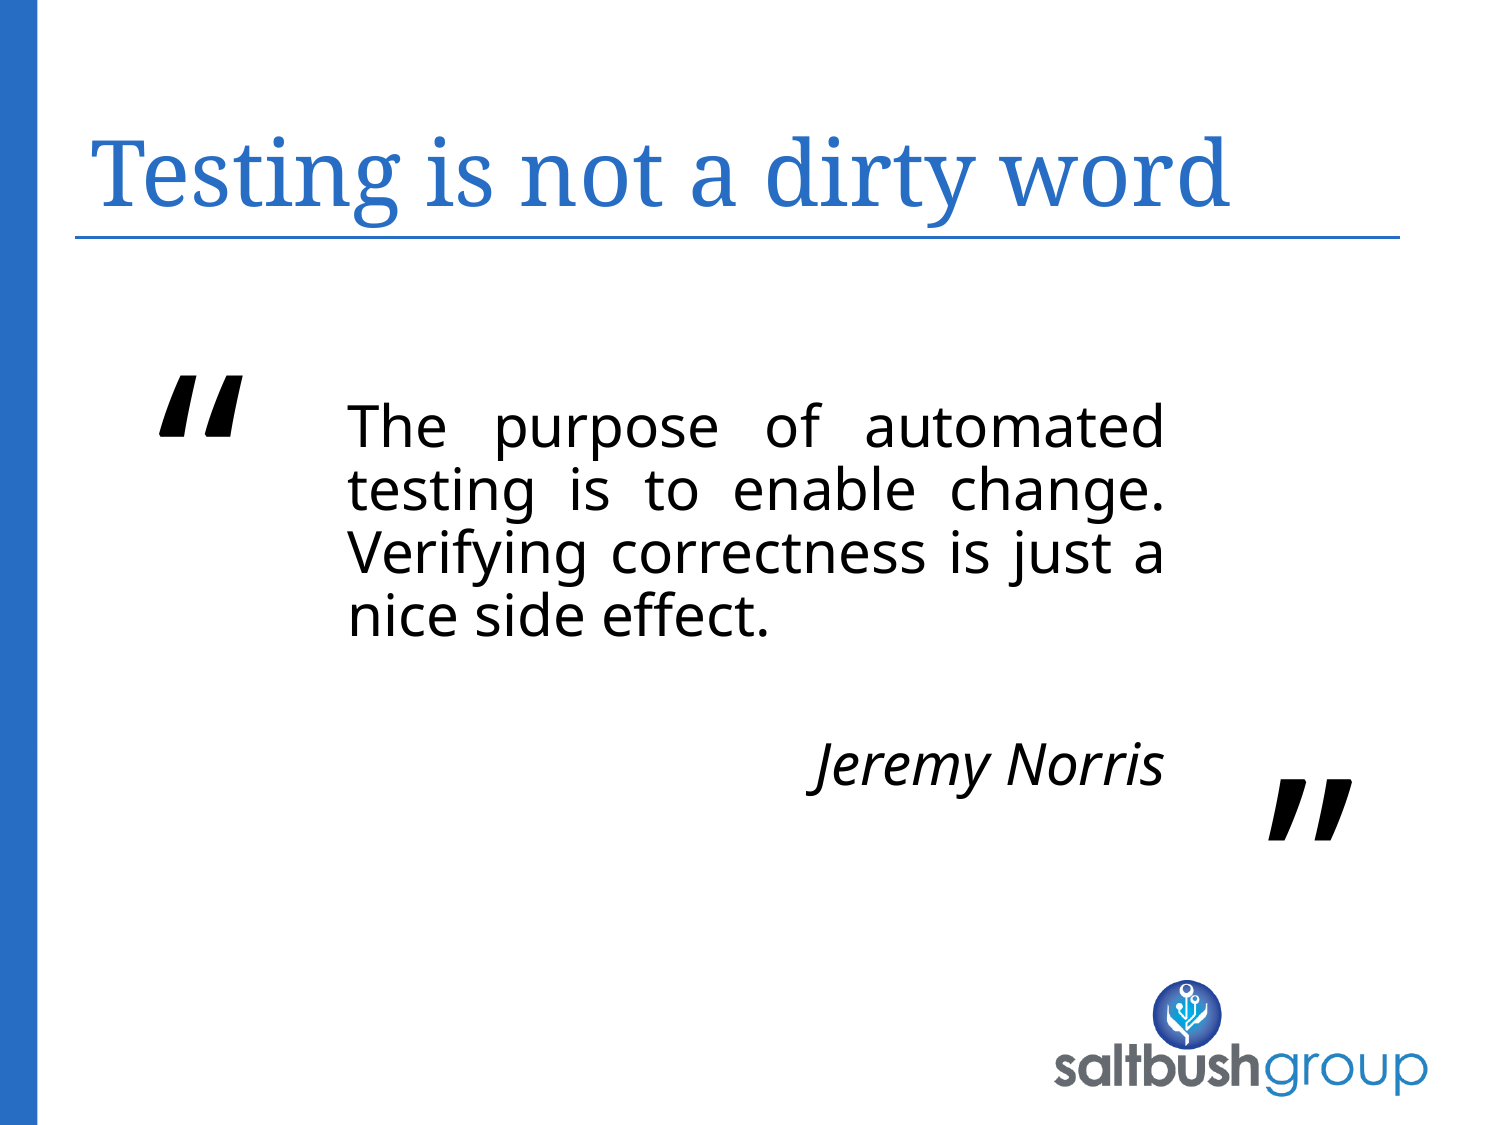

# Testing is not a dirty word
“
The purpose of automated testing is to enable change. Verifying correctness is just a nice side effect.
Jeremy Norris
“